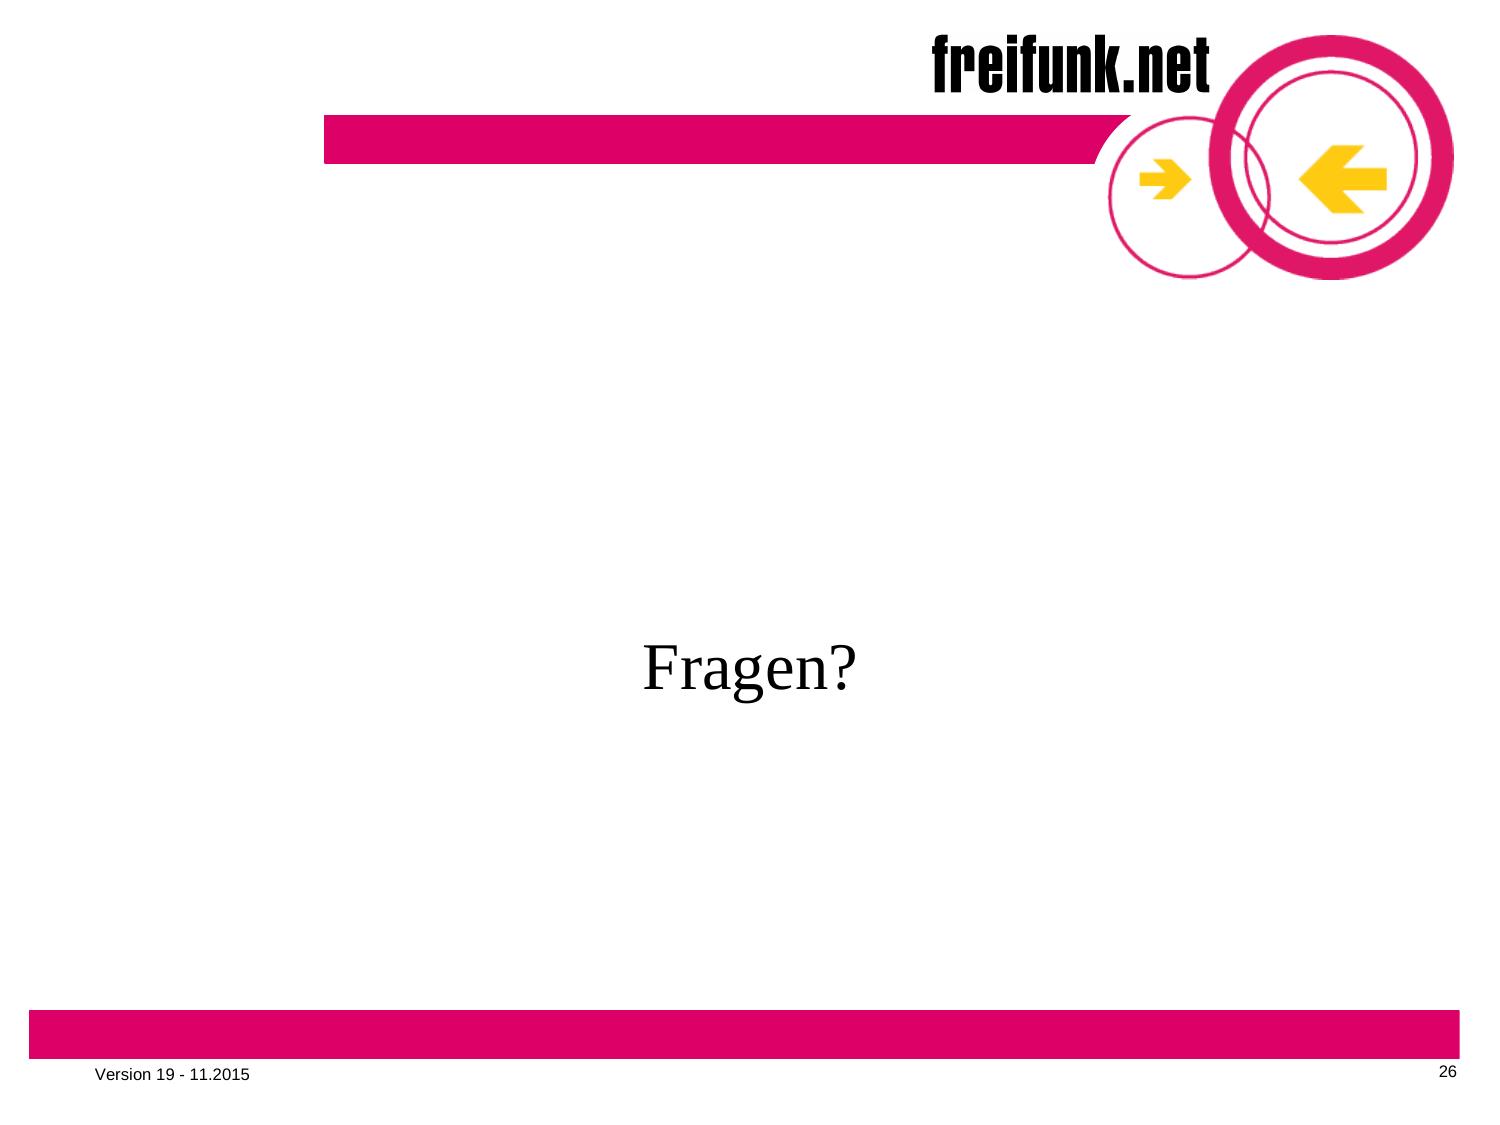

#
Fragen?
26
Version 19 - 11.2015